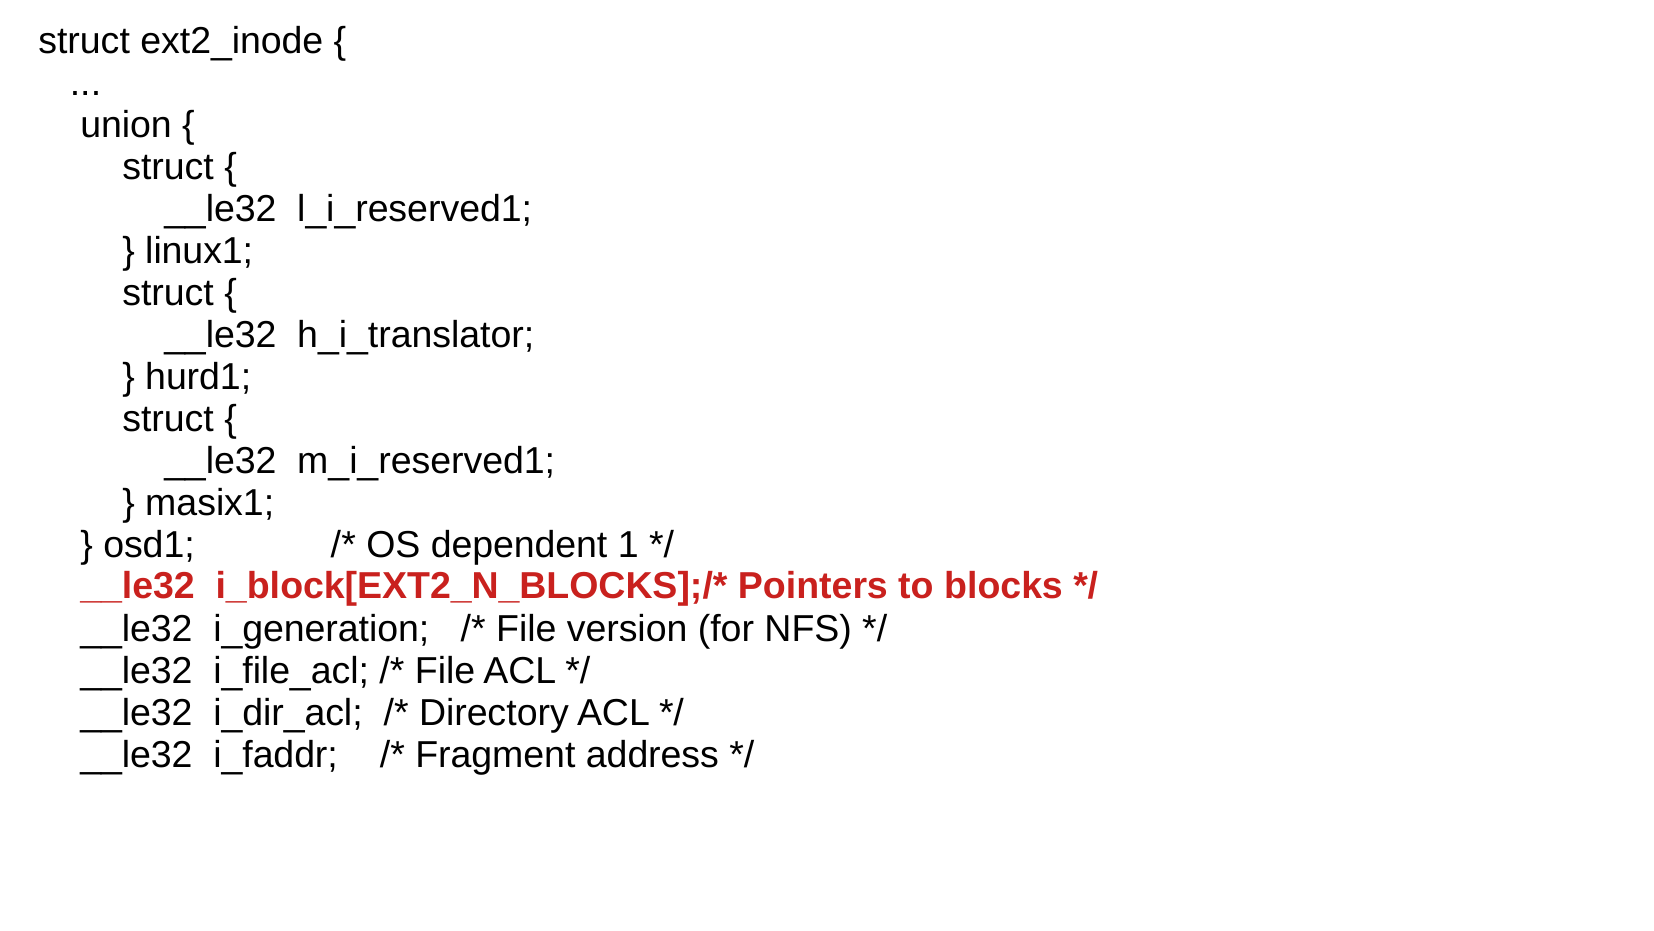

struct ext2_inode {
 ...
 union {
 struct {
 __le32 l_i_reserved1;
 } linux1;
 struct {
 __le32 h_i_translator;
 } hurd1;
 struct {
 __le32 m_i_reserved1;
 } masix1;
 } osd1; /* OS dependent 1 */
 __le32 i_block[EXT2_N_BLOCKS];/* Pointers to blocks */
 __le32 i_generation; /* File version (for NFS) */
 __le32 i_file_acl; /* File ACL */
 __le32 i_dir_acl; /* Directory ACL */
 __le32 i_faddr; /* Fragment address */